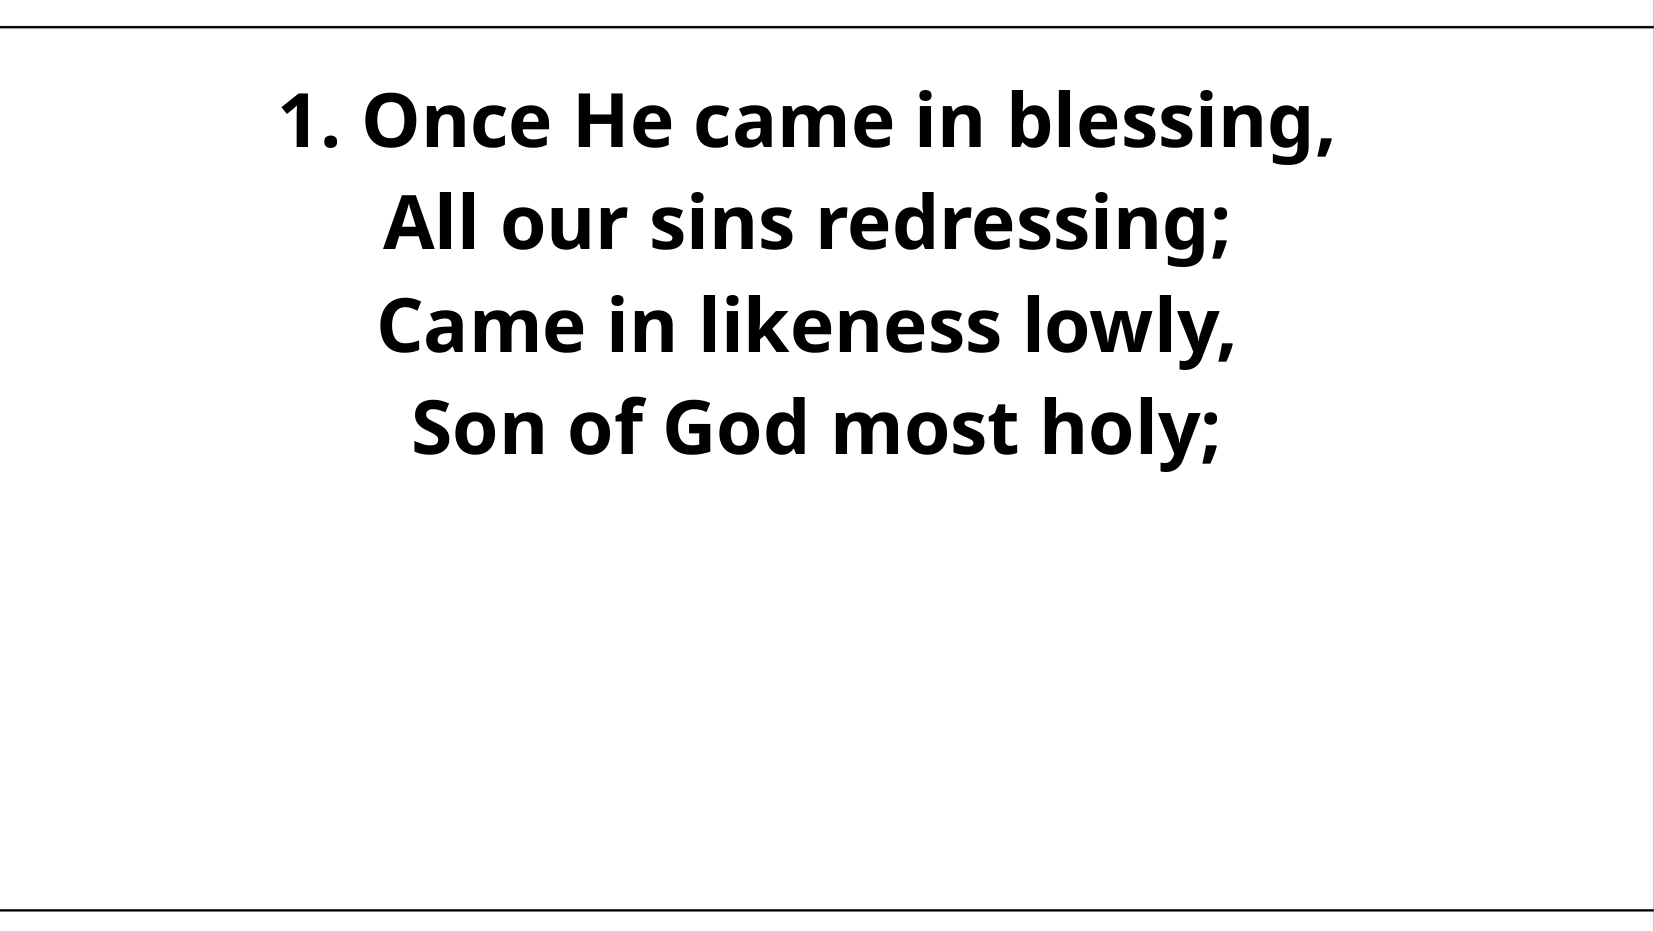

1. Once He came in blessing,
All our sins redressing;
Came in likeness lowly,
Son of God most holy;